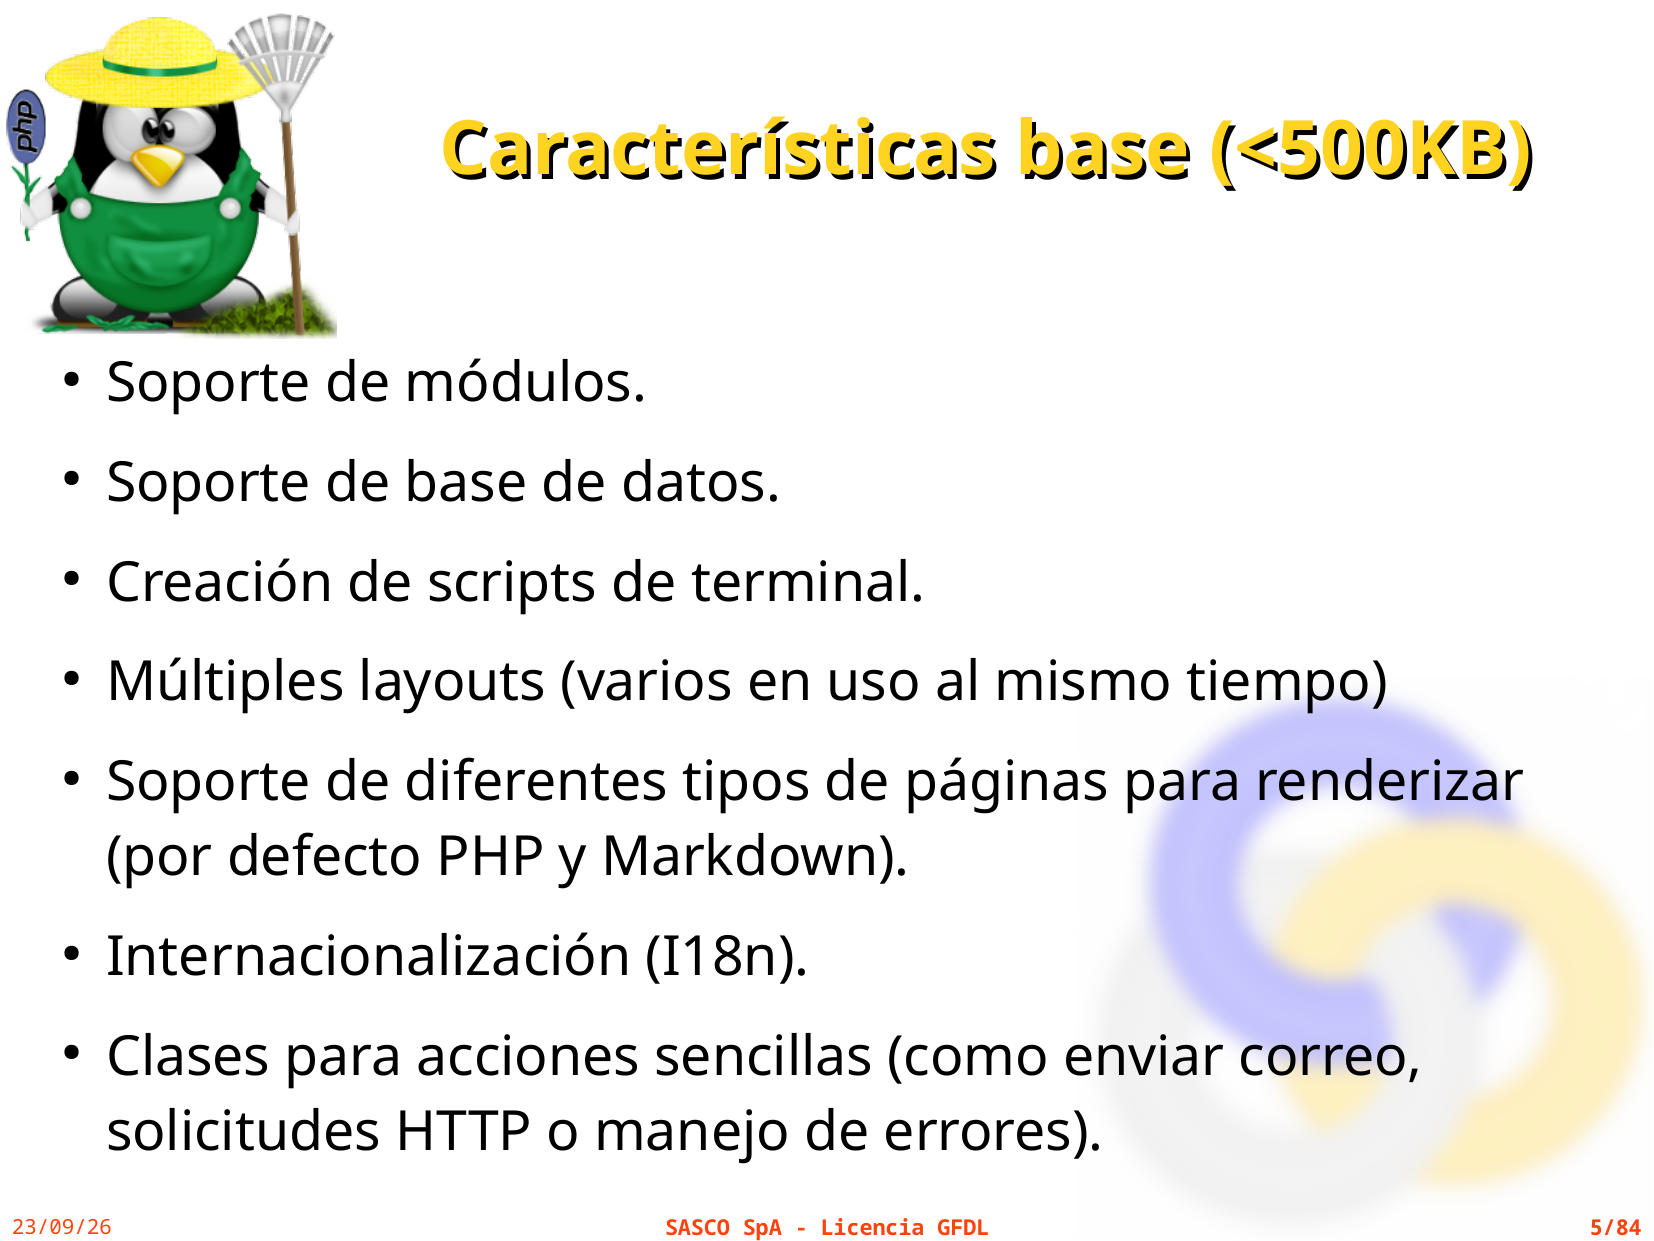

# Características base (<500KB)
Soporte de módulos.
Soporte de base de datos.
Creación de scripts de terminal.
Múltiples layouts (varios en uso al mismo tiempo)
Soporte de diferentes tipos de páginas para renderizar (por defecto PHP y Markdown).
Internacionalización (I18n).
Clases para acciones sencillas (como enviar correo, solicitudes HTTP o manejo de errores).
SASCO SpA - Licencia GFDL
5